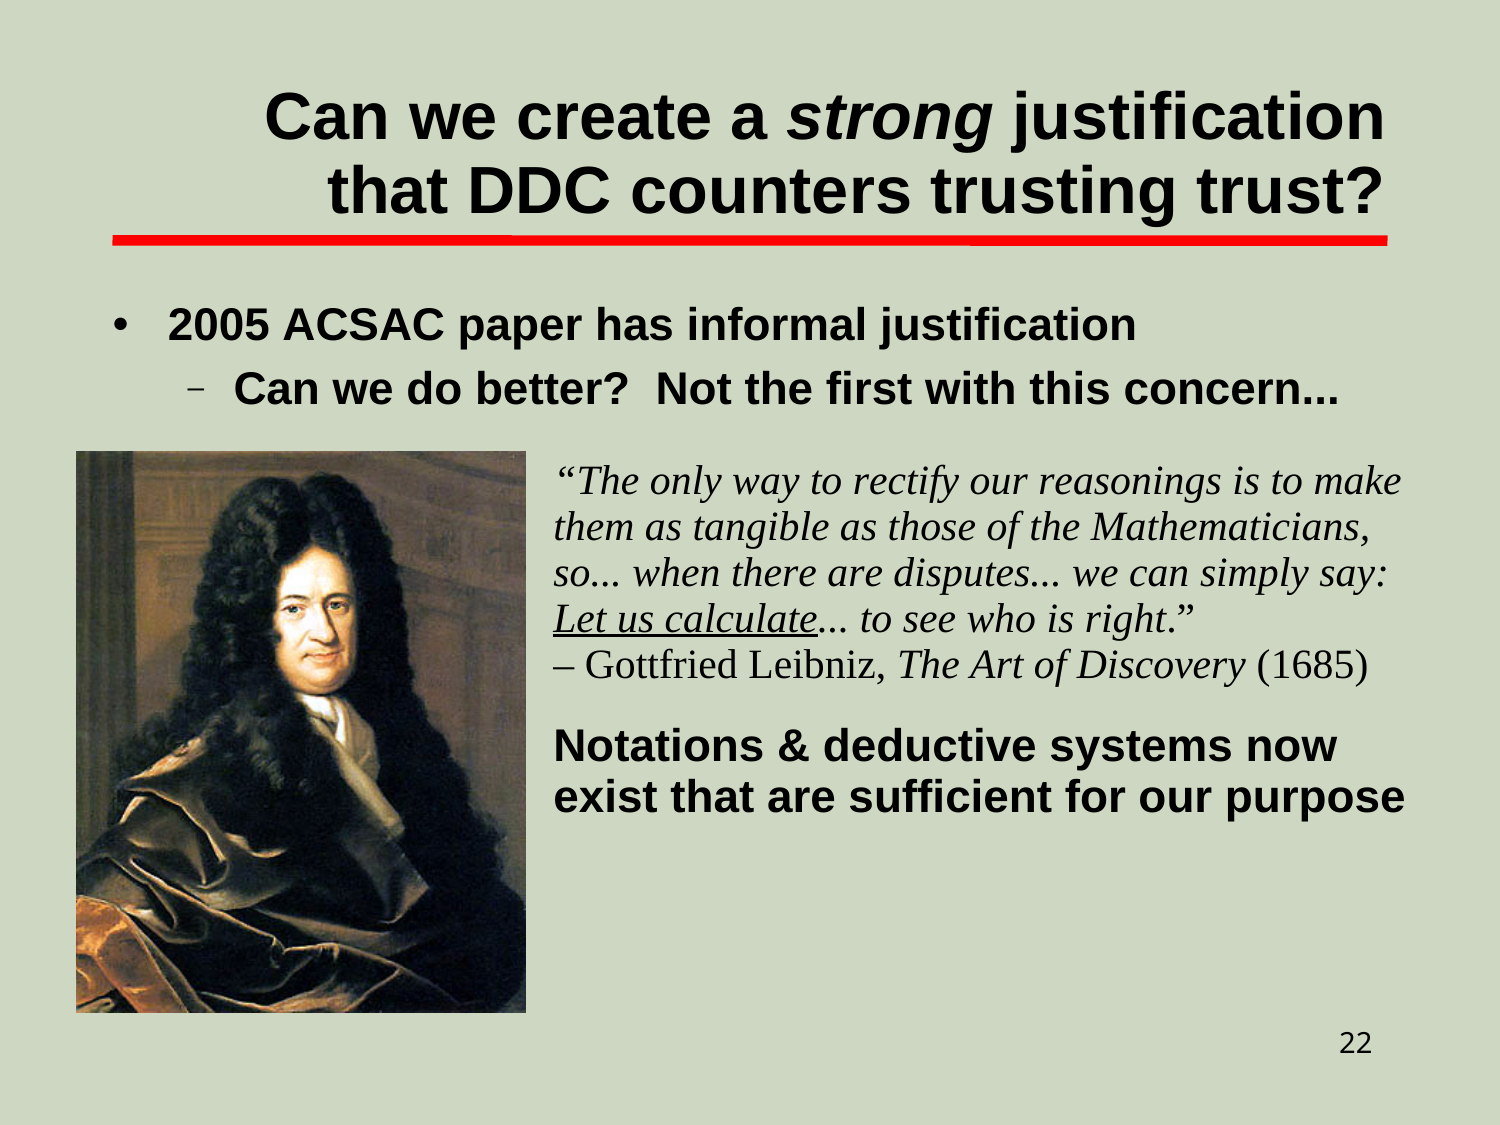

# Can we create a strong justification that DDC counters trusting trust?
2005 ACSAC paper has informal justification
Can we do better? Not the first with this concern...
“The only way to rectify our reasonings is to make them as tangible as those of the Mathematicians, so... when there are disputes... we can simply say: Let us calculate... to see who is right.”
– Gottfried Leibniz, The Art of Discovery (1685)
Notations & deductive systems now exist that are sufficient for our purpose